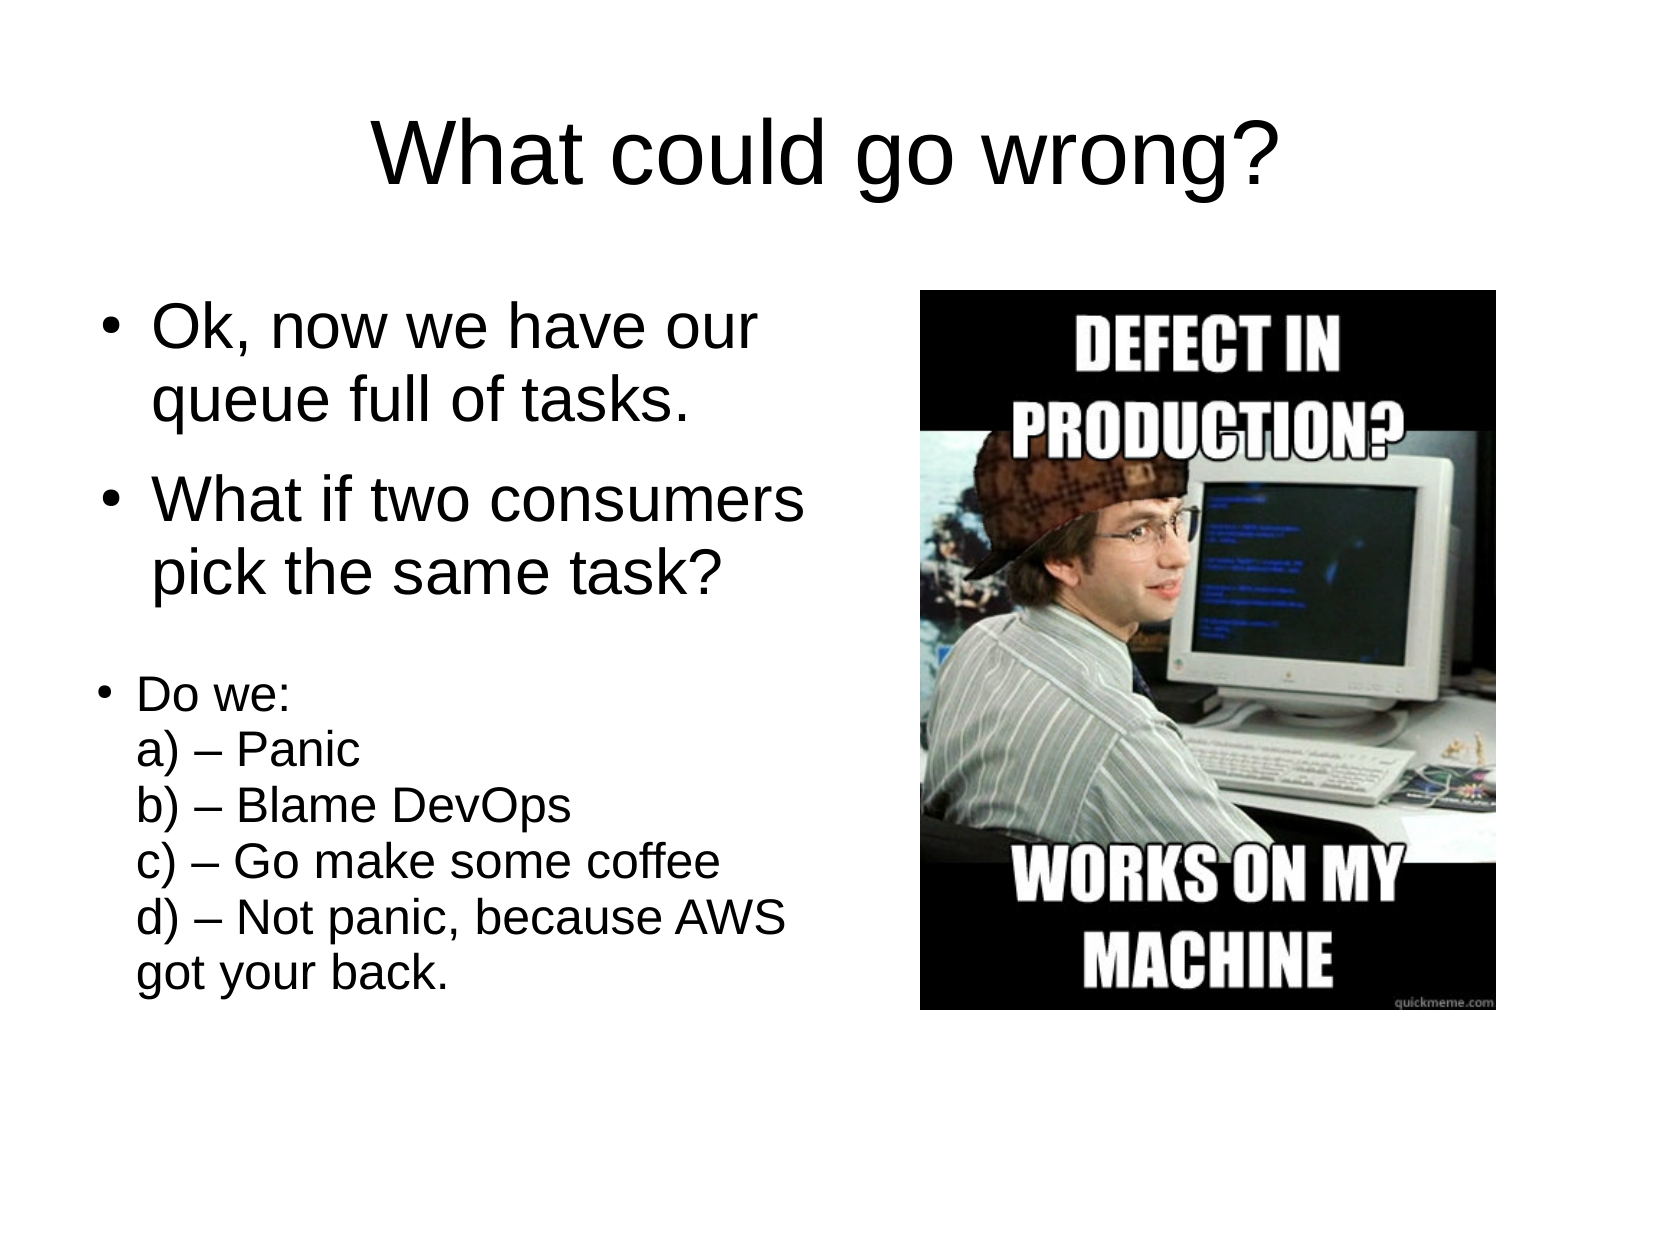

# What could go wrong?
Ok, now we have our queue full of tasks.
What if two consumers pick the same task?
Do we:
a) – Panic
b) – Blame DevOps
c) – Go make some coffee
d) – Not panic, because AWS got your back.